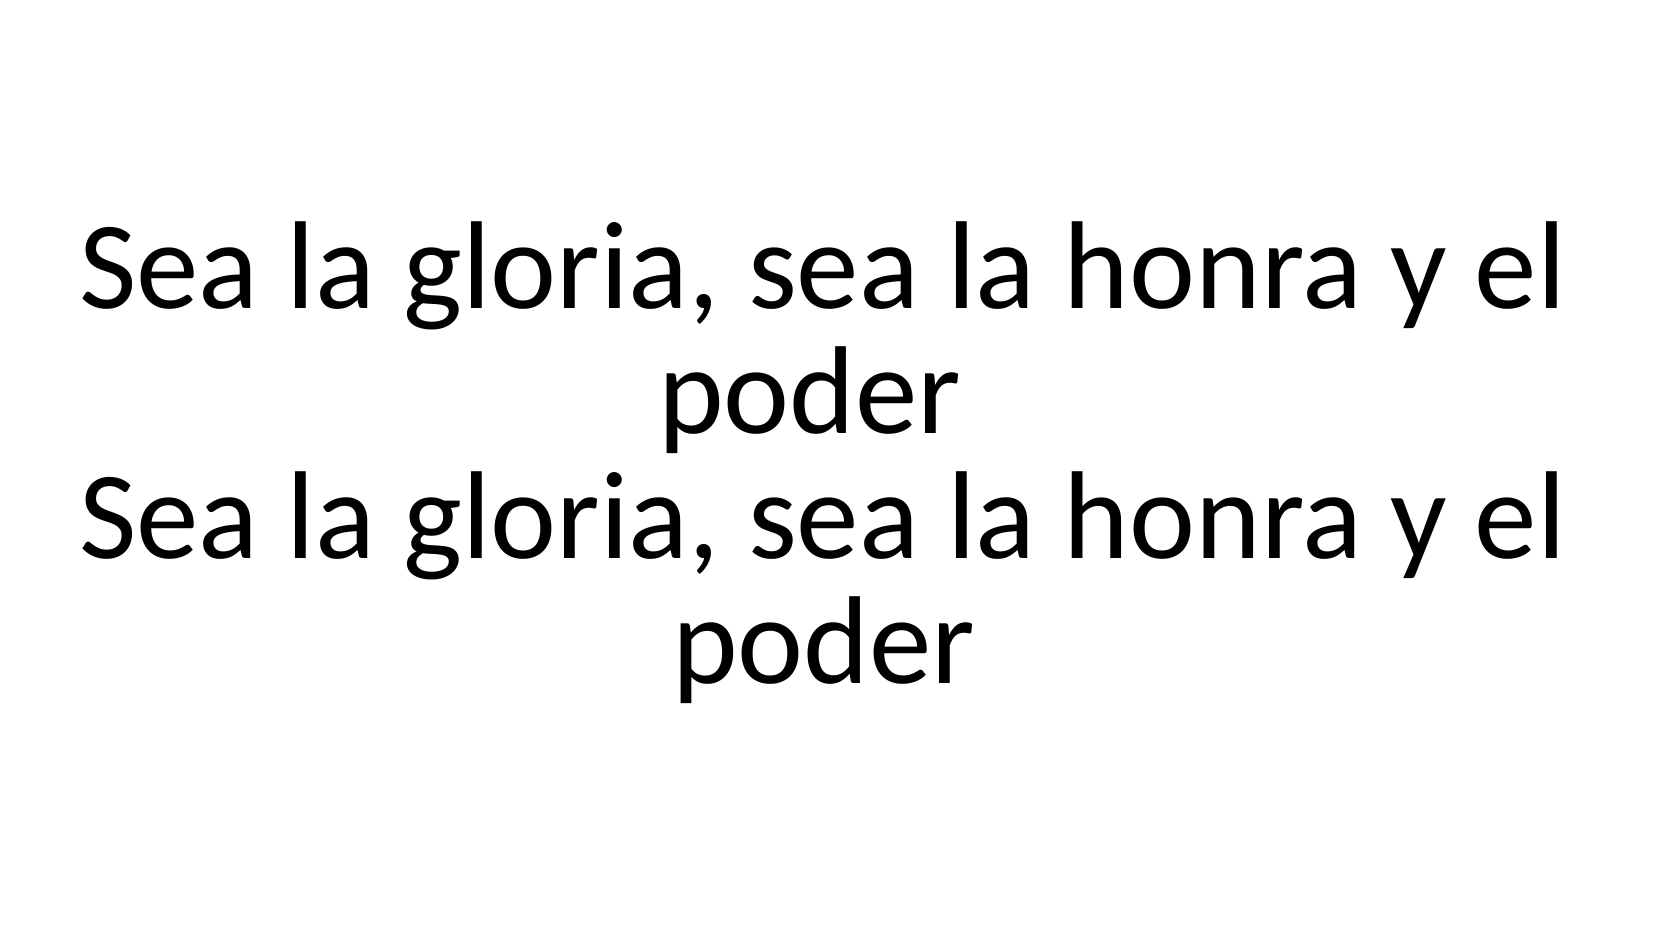

# Sea la gloria, sea la honra y el poder Sea la gloria, sea la honra y el poder